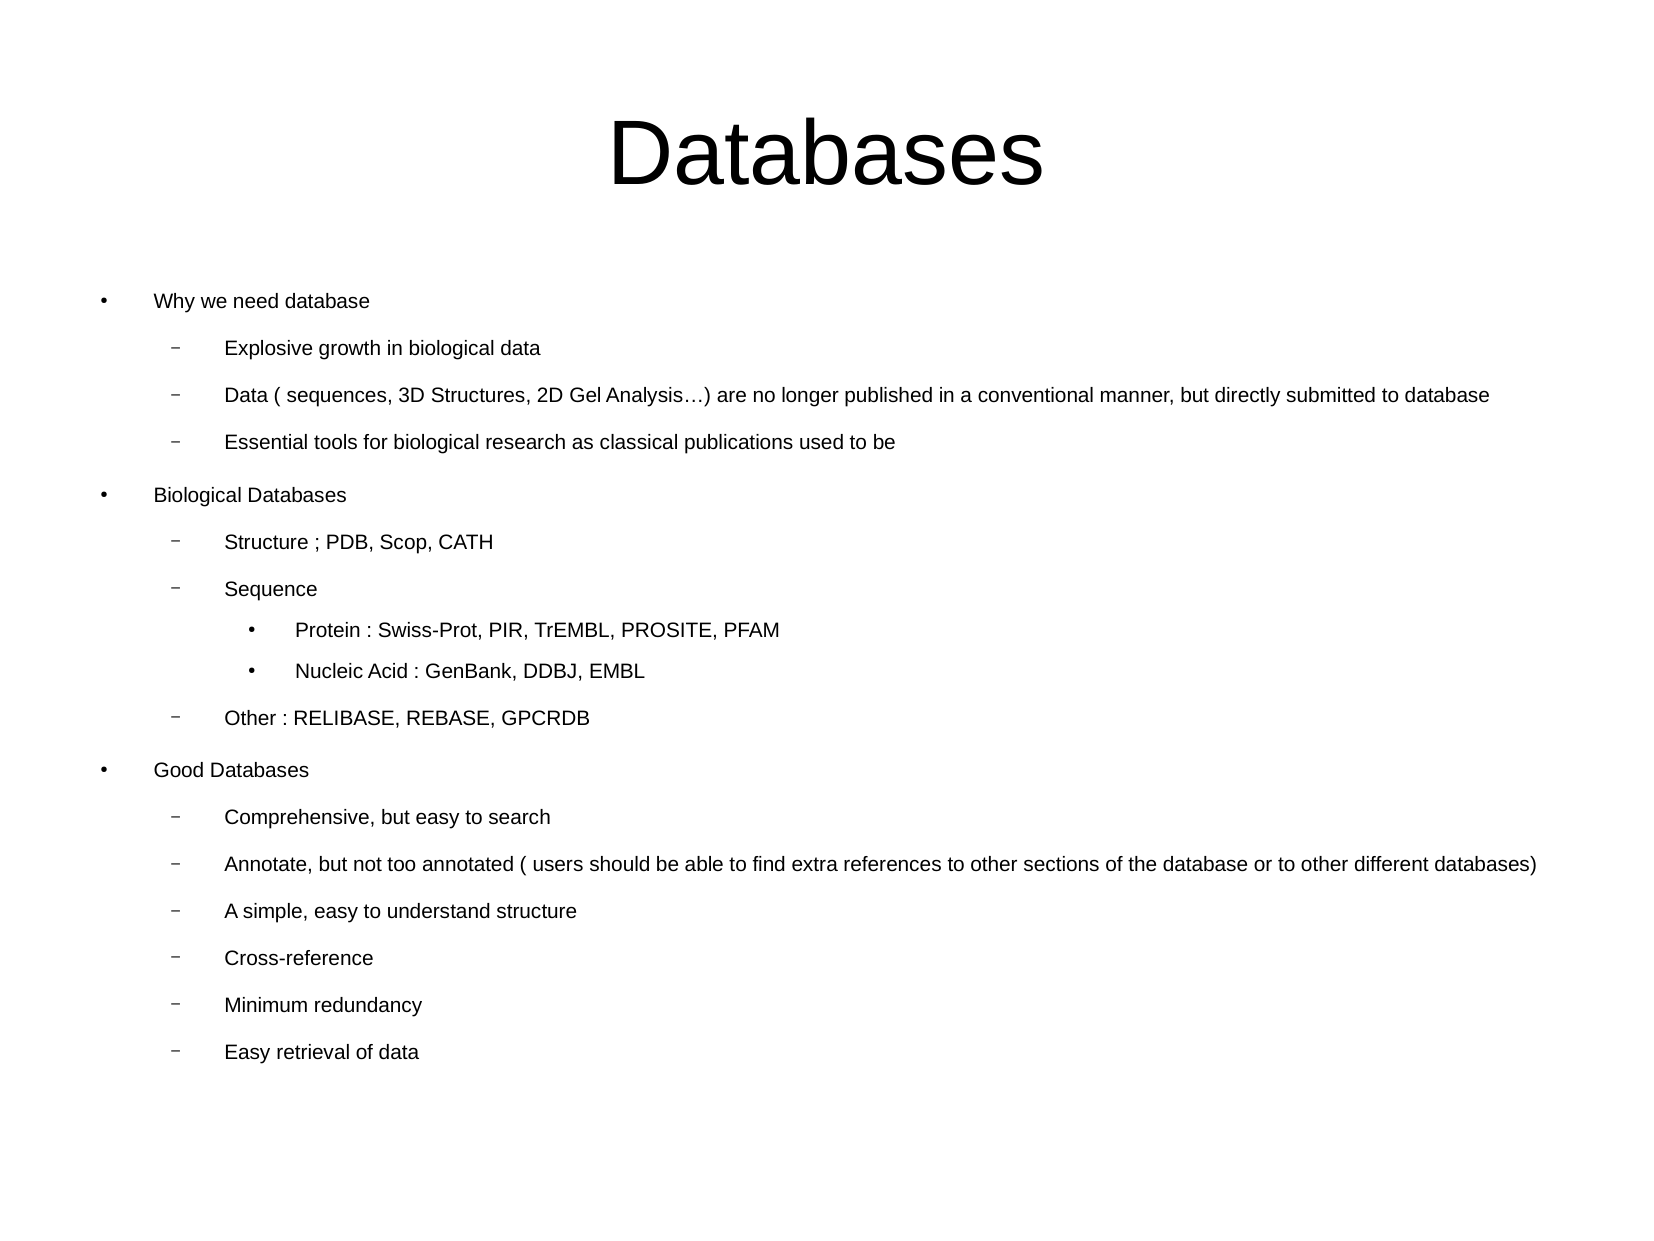

# Databases
Why we need database
Explosive growth in biological data
Data ( sequences, 3D Structures, 2D Gel Analysis…) are no longer published in a conventional manner, but directly submitted to database
Essential tools for biological research as classical publications used to be
Biological Databases
Structure ; PDB, Scop, CATH
Sequence
Protein : Swiss-Prot, PIR, TrEMBL, PROSITE, PFAM
Nucleic Acid : GenBank, DDBJ, EMBL
Other : RELIBASE, REBASE, GPCRDB
Good Databases
Comprehensive, but easy to search
Annotate, but not too annotated ( users should be able to find extra references to other sections of the database or to other different databases)
A simple, easy to understand structure
Cross-reference
Minimum redundancy
Easy retrieval of data